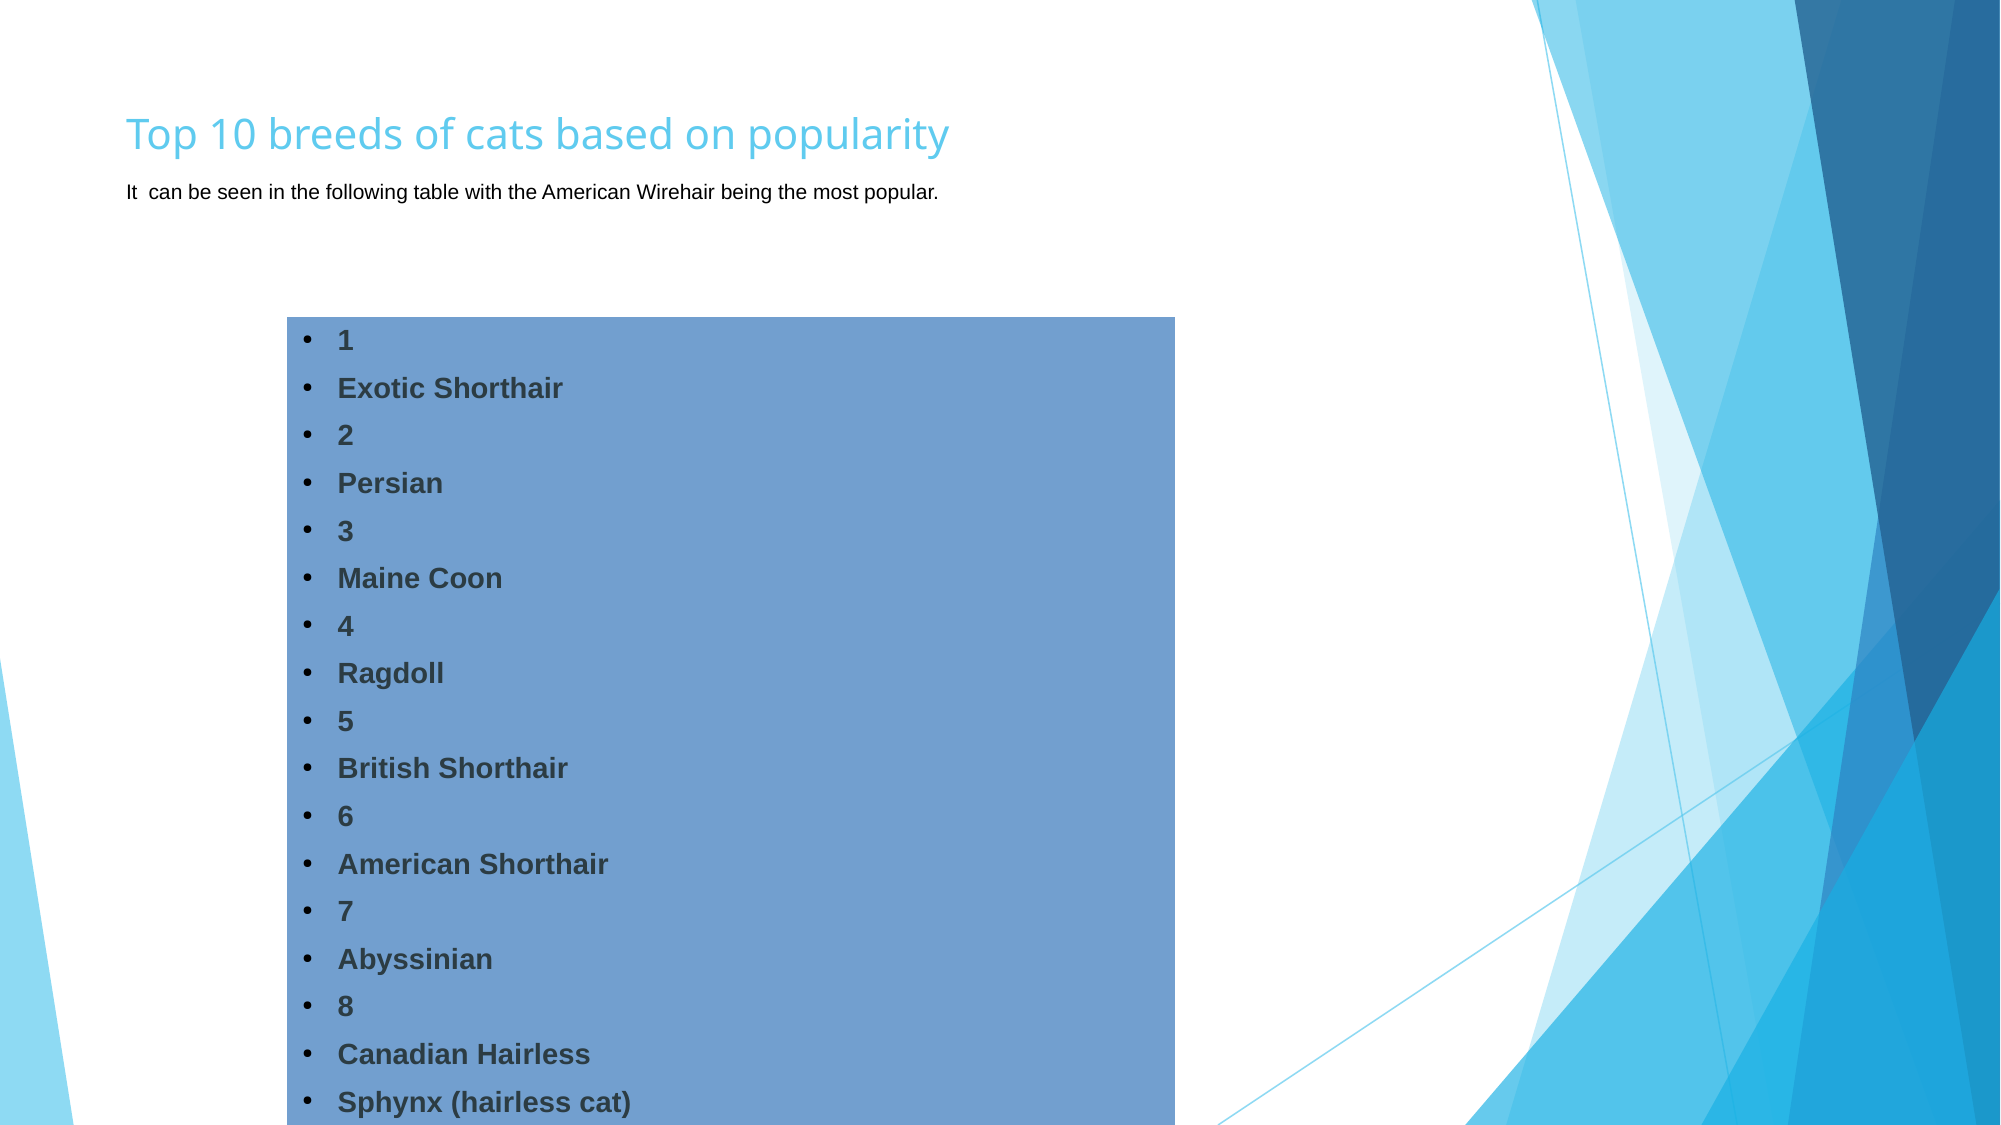

# Top 10 breeds of cats based on popularity It can be seen in the following table with the American Wirehair being the most popular.
| 1 |
| --- |
| Exotic Shorthair |
| 2 |
| Persian |
| 3 |
| Maine Coon |
| 4 |
| Ragdoll |
| 5 |
| British Shorthair |
| 6 |
| American Shorthair |
| 7 |
| Abyssinian |
| 8 |
| Canadian Hairless |
| Sphynx (hairless cat) |
| 9 |
| Siamese |
| 10 |
| Scottish Fold |